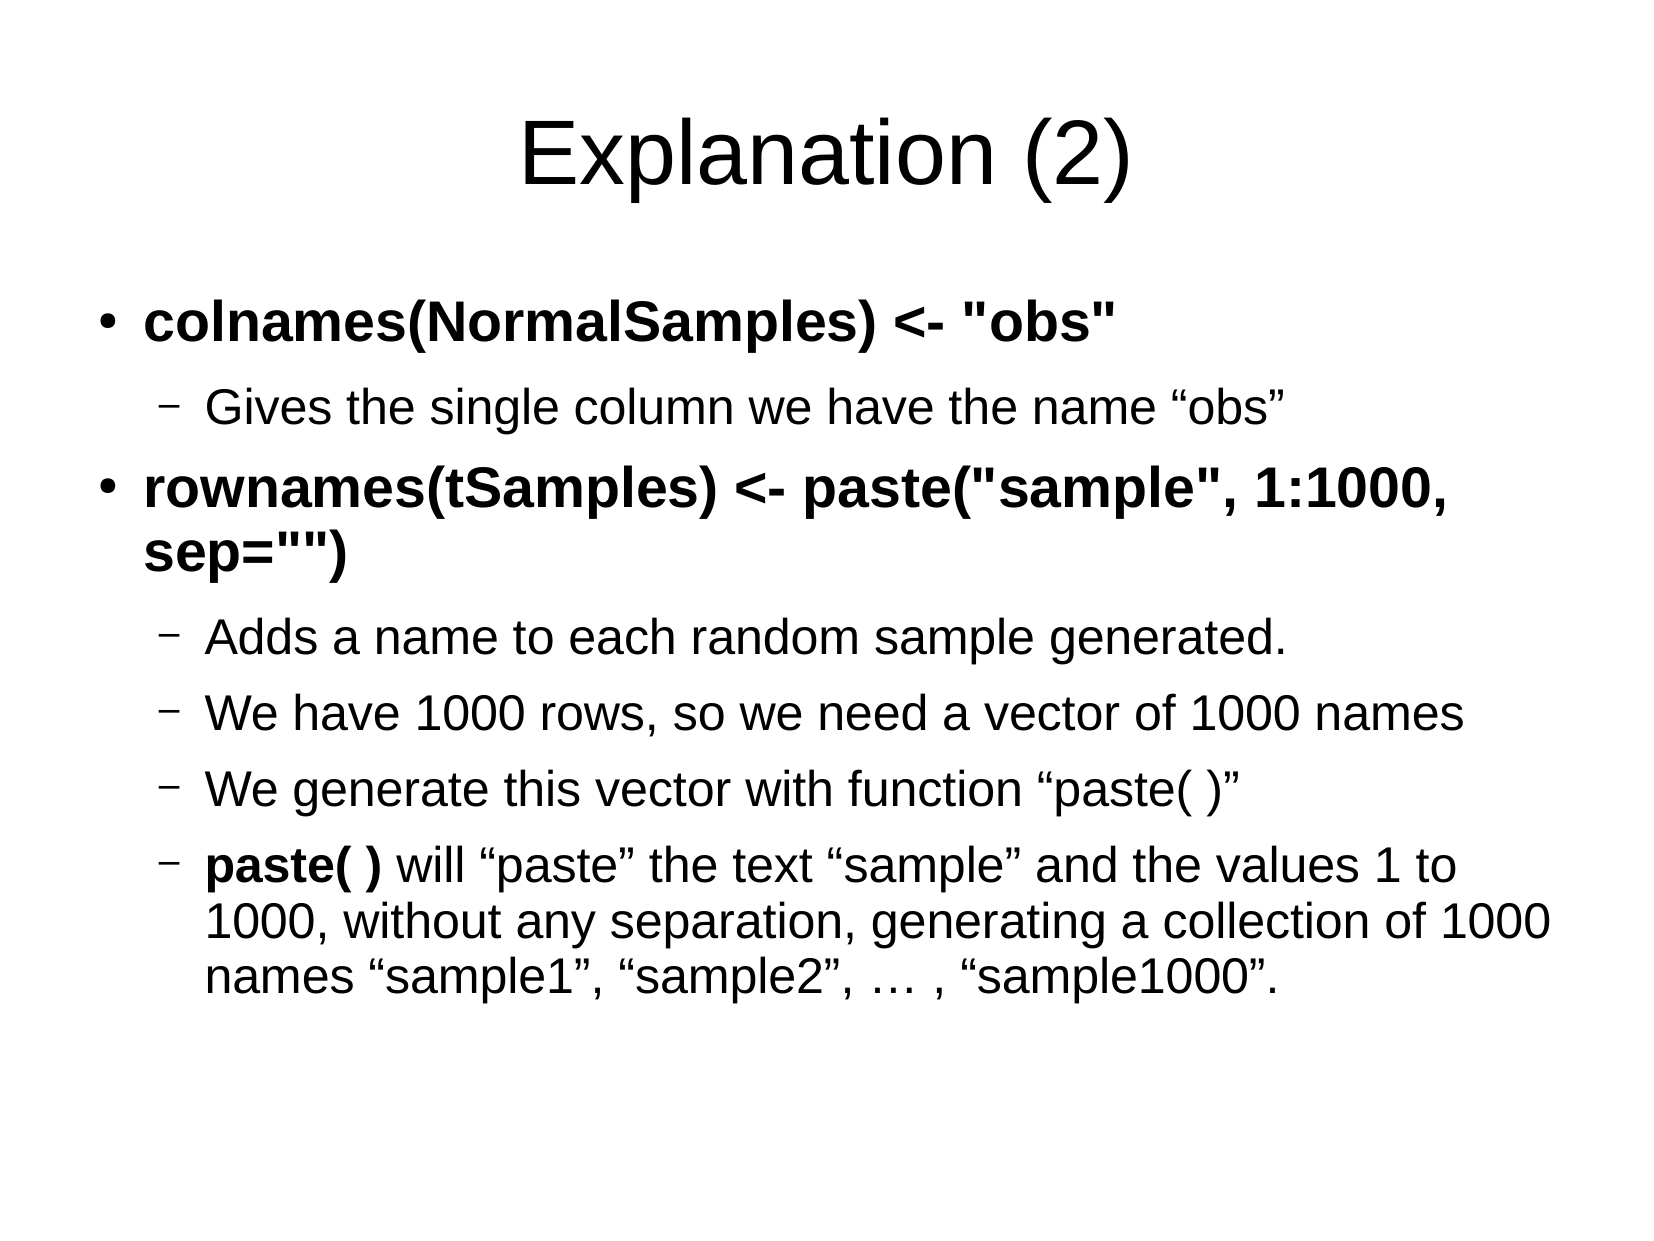

# Explanation (2)
colnames(NormalSamples) <- "obs"
Gives the single column we have the name “obs”
rownames(tSamples) <- paste("sample", 1:1000, sep="")
Adds a name to each random sample generated.
We have 1000 rows, so we need a vector of 1000 names
We generate this vector with function “paste( )”
paste( ) will “paste” the text “sample” and the values 1 to 1000, without any separation, generating a collection of 1000 names “sample1”, “sample2”, … , “sample1000”.